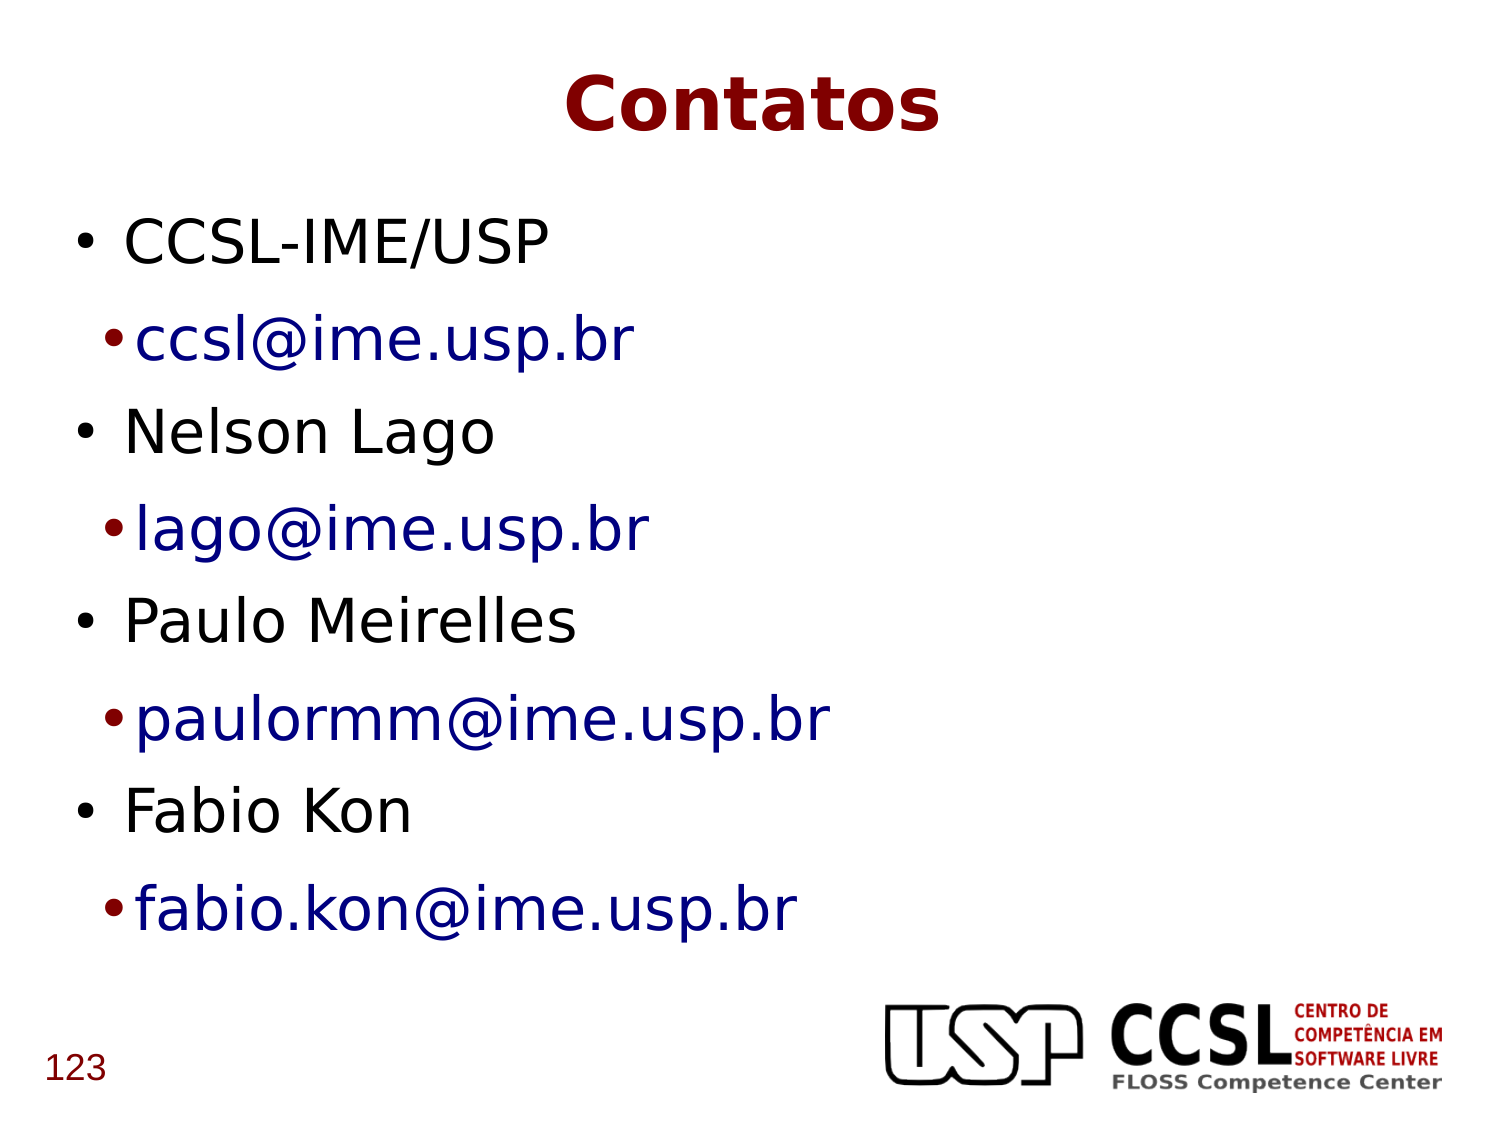

# Contatos
CCSL-IME/USP
ccsl@ime.usp.br
Nelson Lago
lago@ime.usp.br
Paulo Meirelles
paulormm@ime.usp.br
Fabio Kon
fabio.kon@ime.usp.br